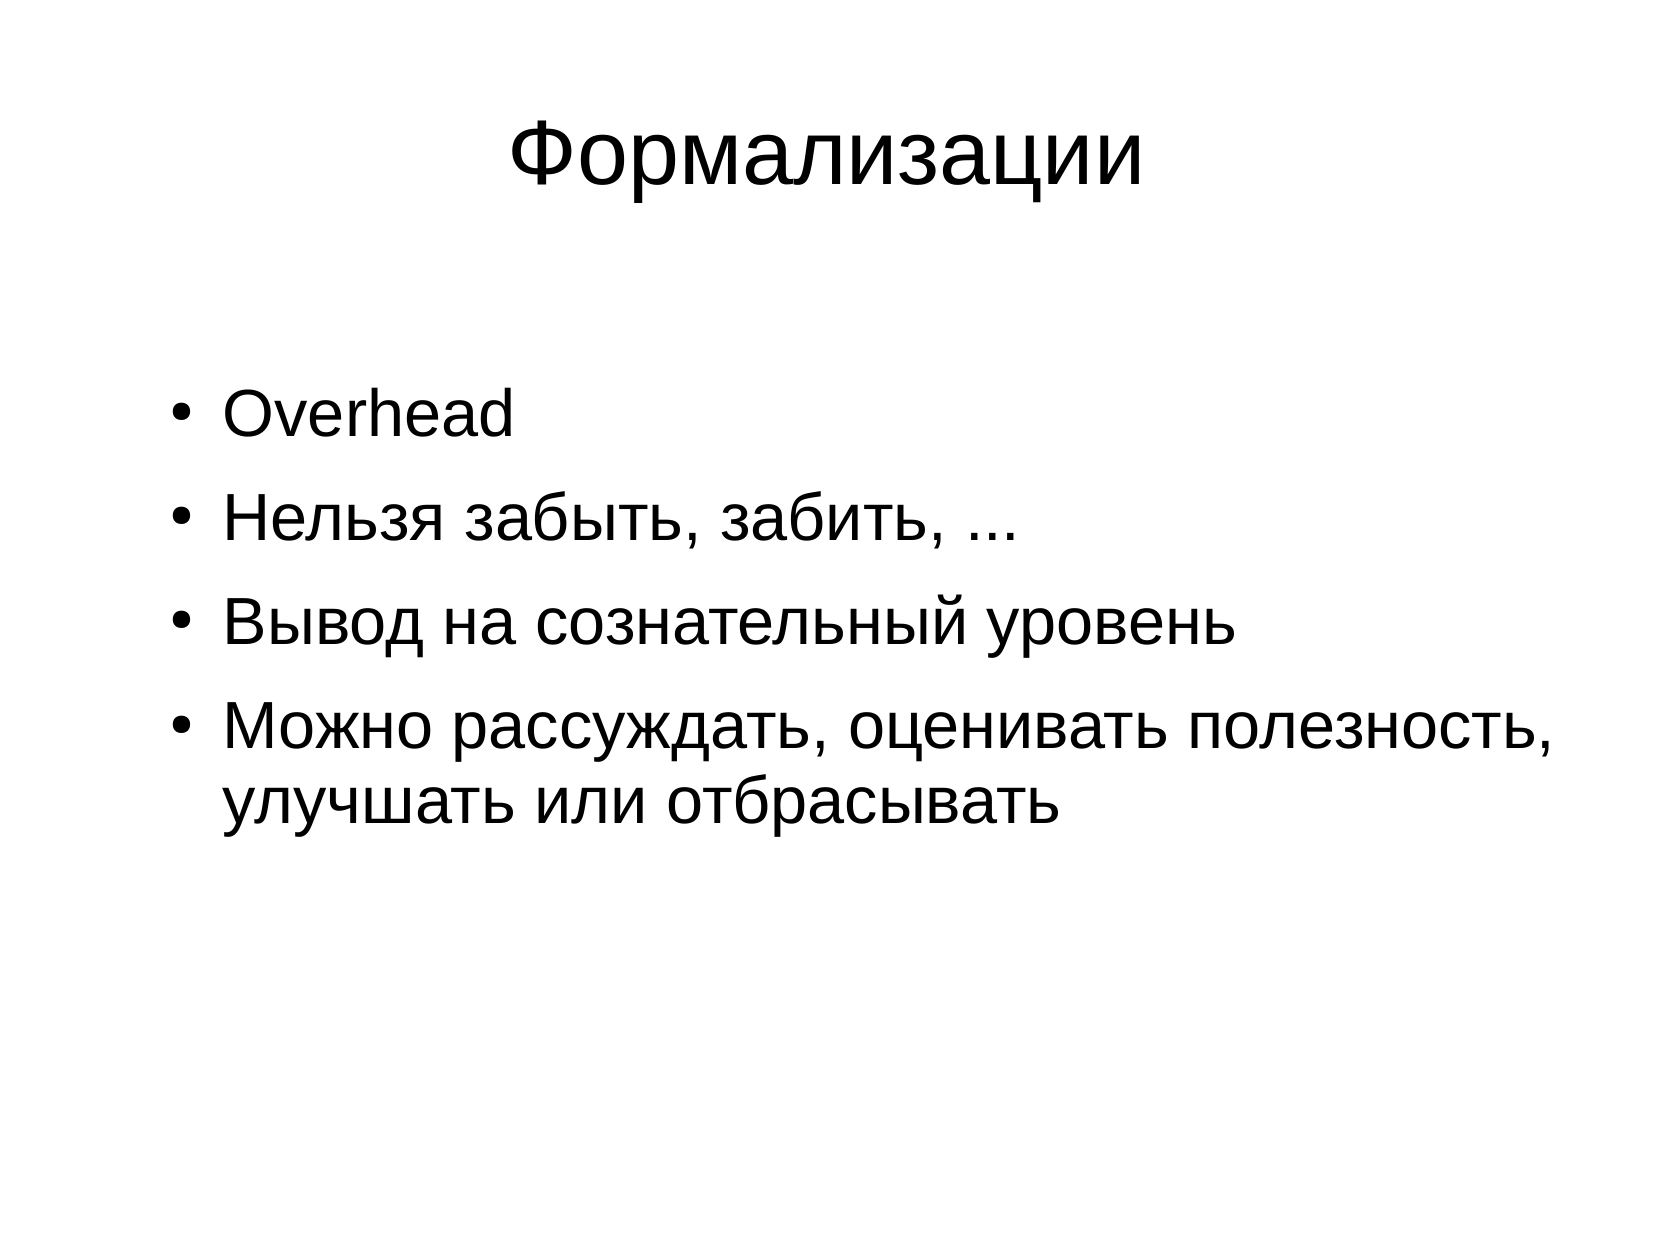

# Формализации
Overhead
Нельзя забыть, забить, ...
Вывод на сознательный уровень
Можно рассуждать, оценивать полезность, улучшать или отбрасывать